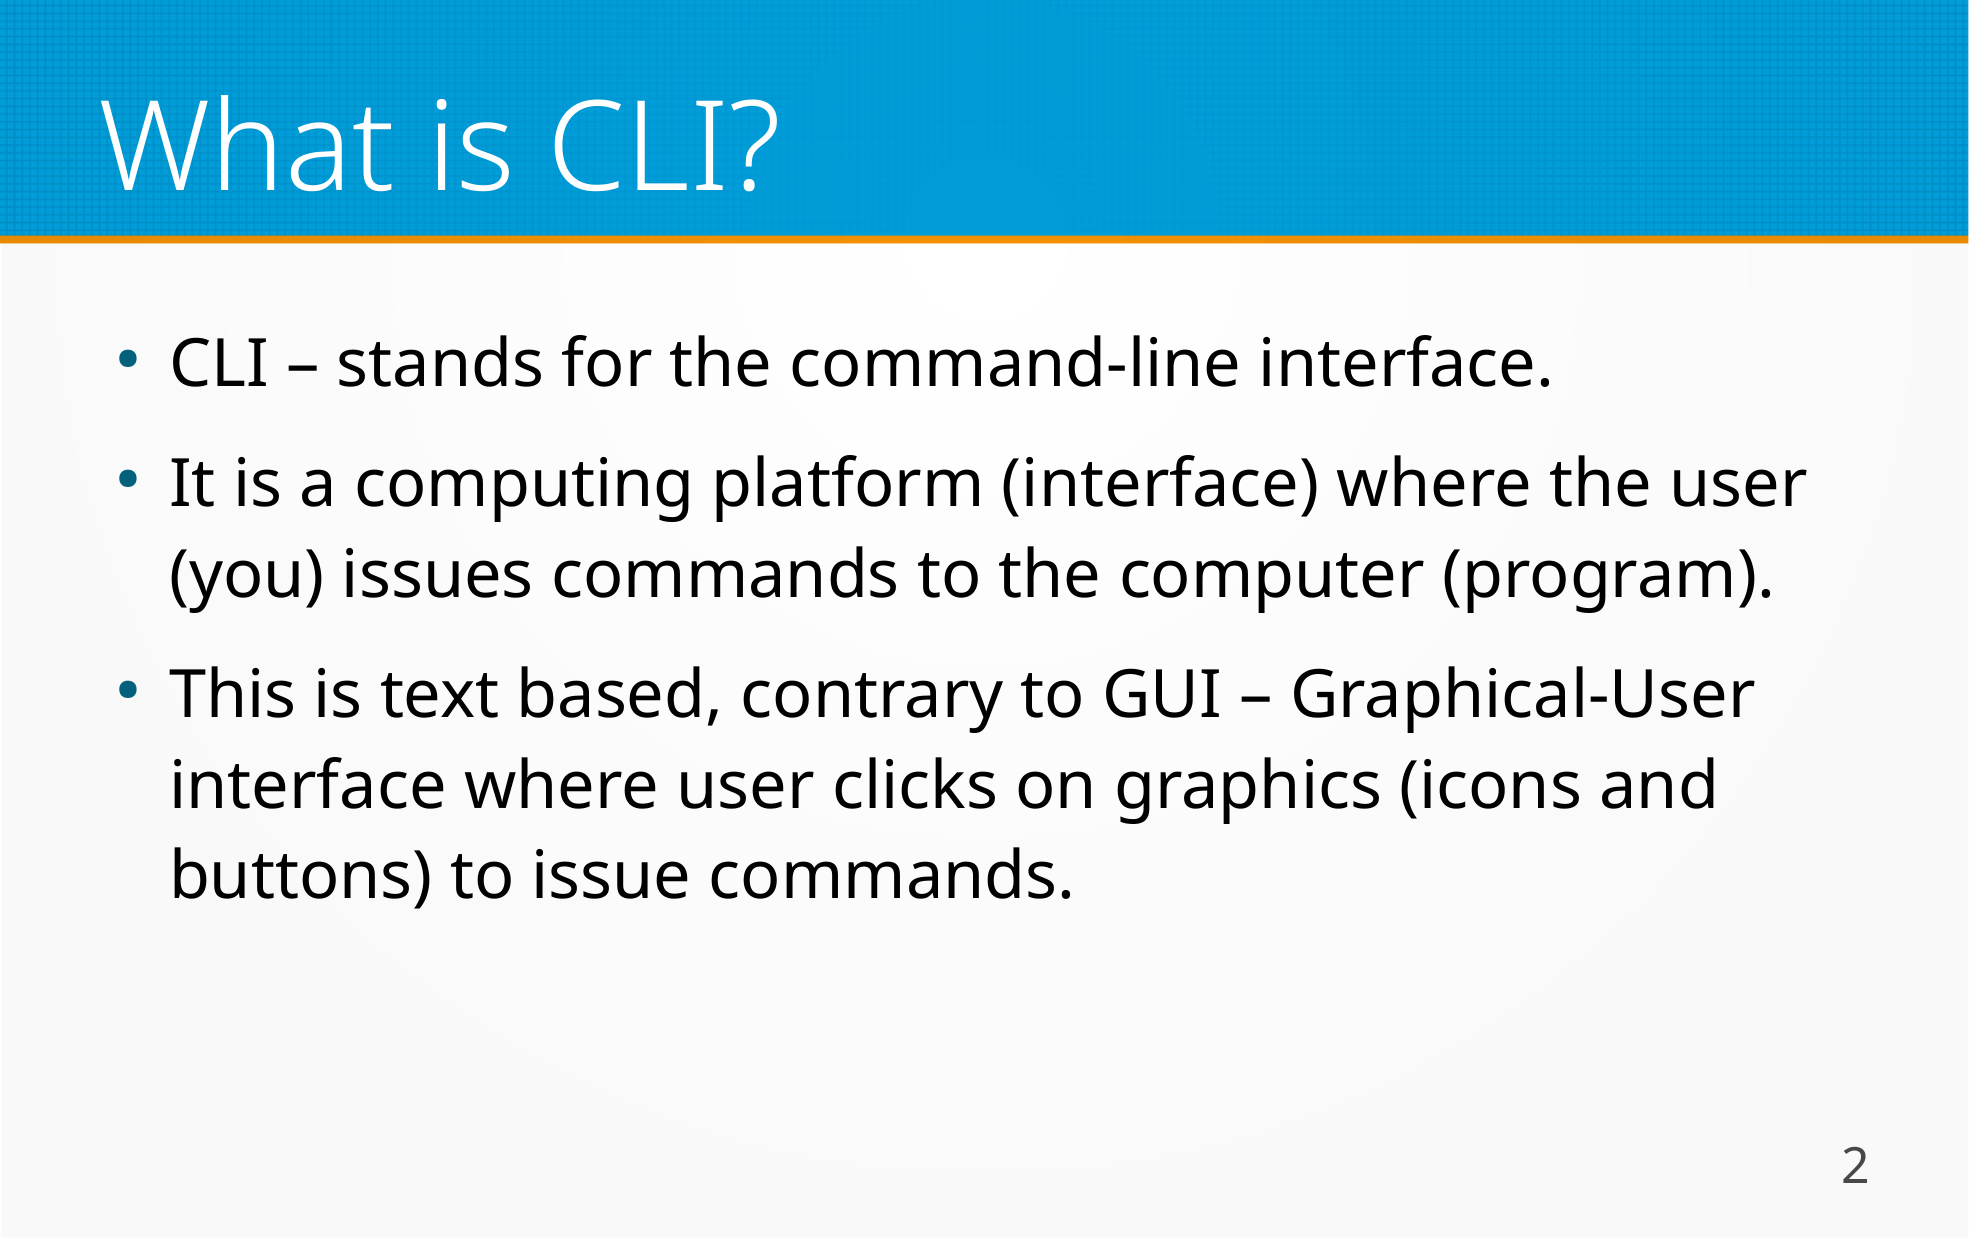

# What is CLI?
CLI – stands for the command-line interface.
It is a computing platform (interface) where the user (you) issues commands to the computer (program).
This is text based, contrary to GUI – Graphical-User interface where user clicks on graphics (icons and buttons) to issue commands.
2